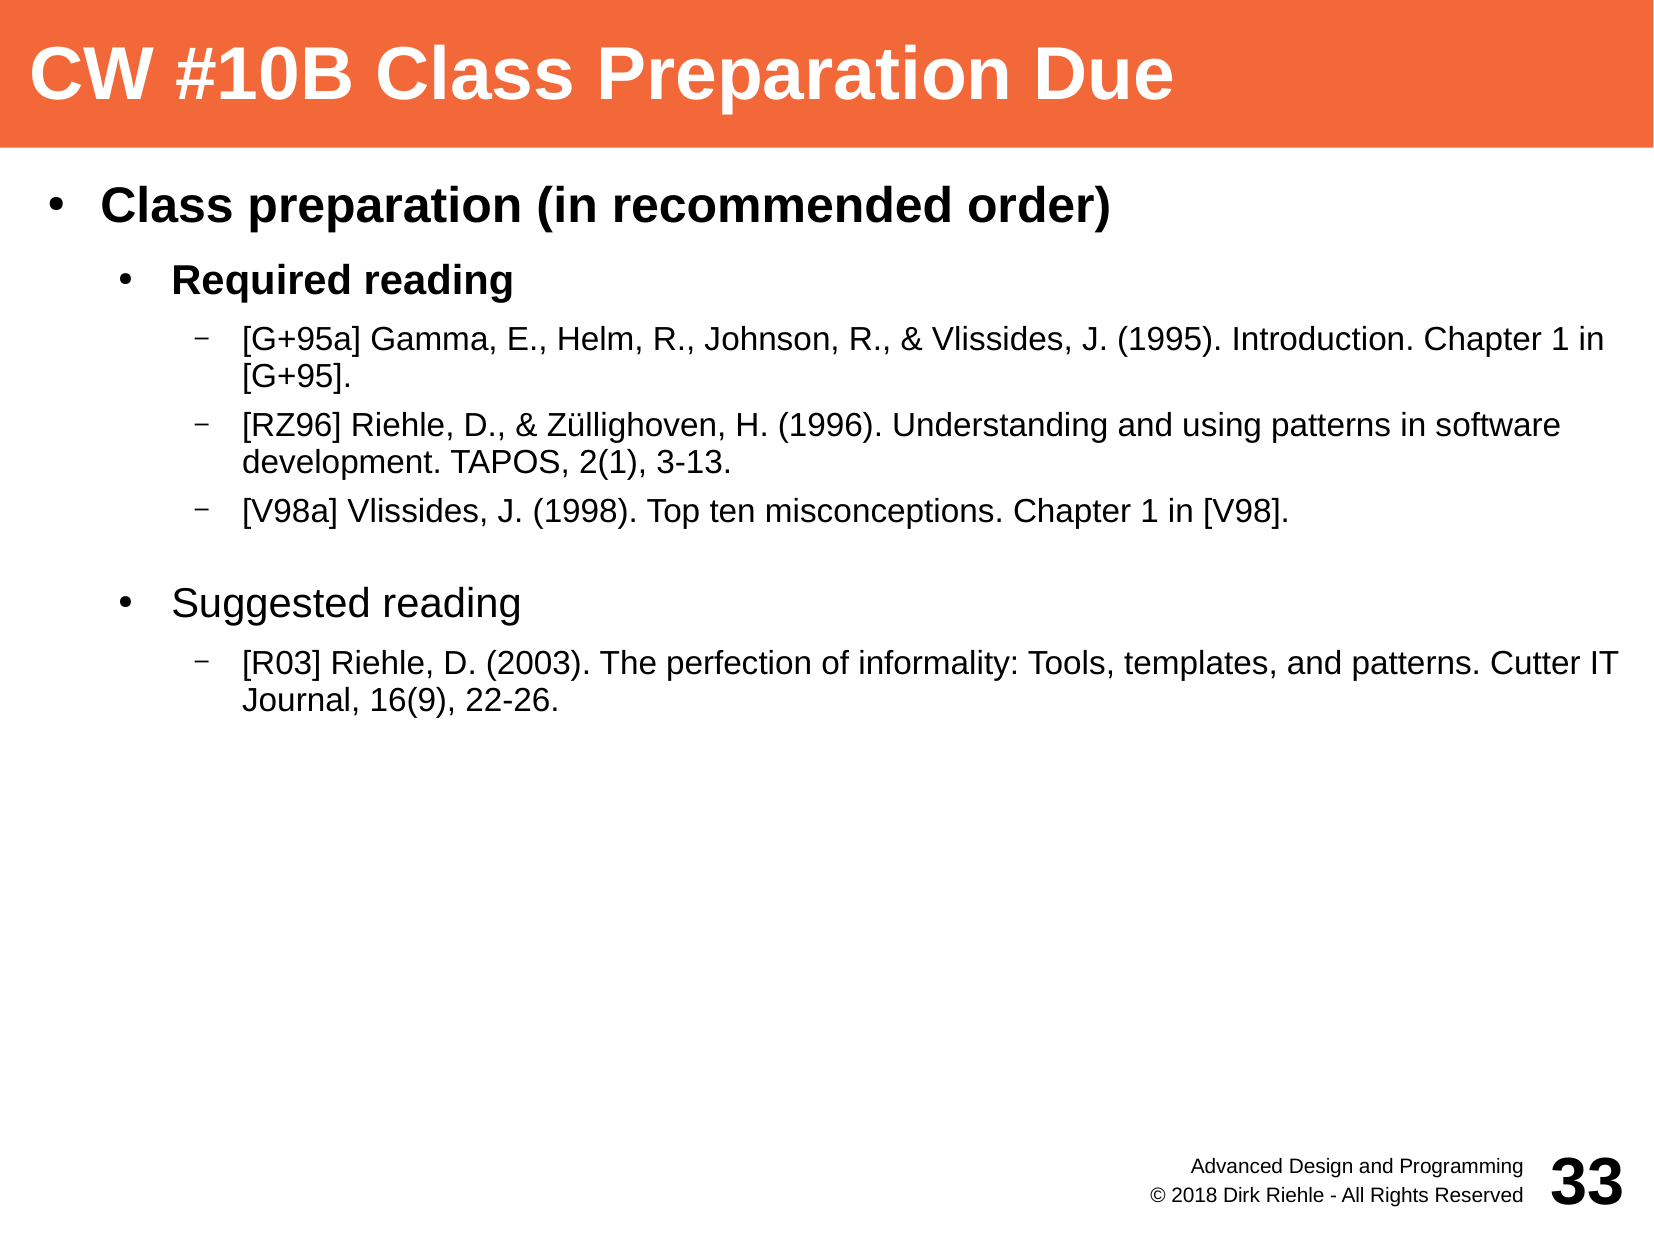

# CW #10B Class Preparation Due
Class preparation (in recommended order)
Required reading
[G+95a] Gamma, E., Helm, R., Johnson, R., & Vlissides, J. (1995). Introduction. Chapter 1 in [G+95].
[RZ96] Riehle, D., & Züllighoven, H. (1996). Understanding and using patterns in software development. TAPOS, 2(1), 3-13.
[V98a] Vlissides, J. (1998). Top ten misconceptions. Chapter 1 in [V98].
Suggested reading
[R03] Riehle, D. (2003). The perfection of informality: Tools, templates, and patterns. Cutter IT Journal, 16(9), 22-26.
Advanced Design and Programming
33
© 2018 Dirk Riehle - All Rights Reserved